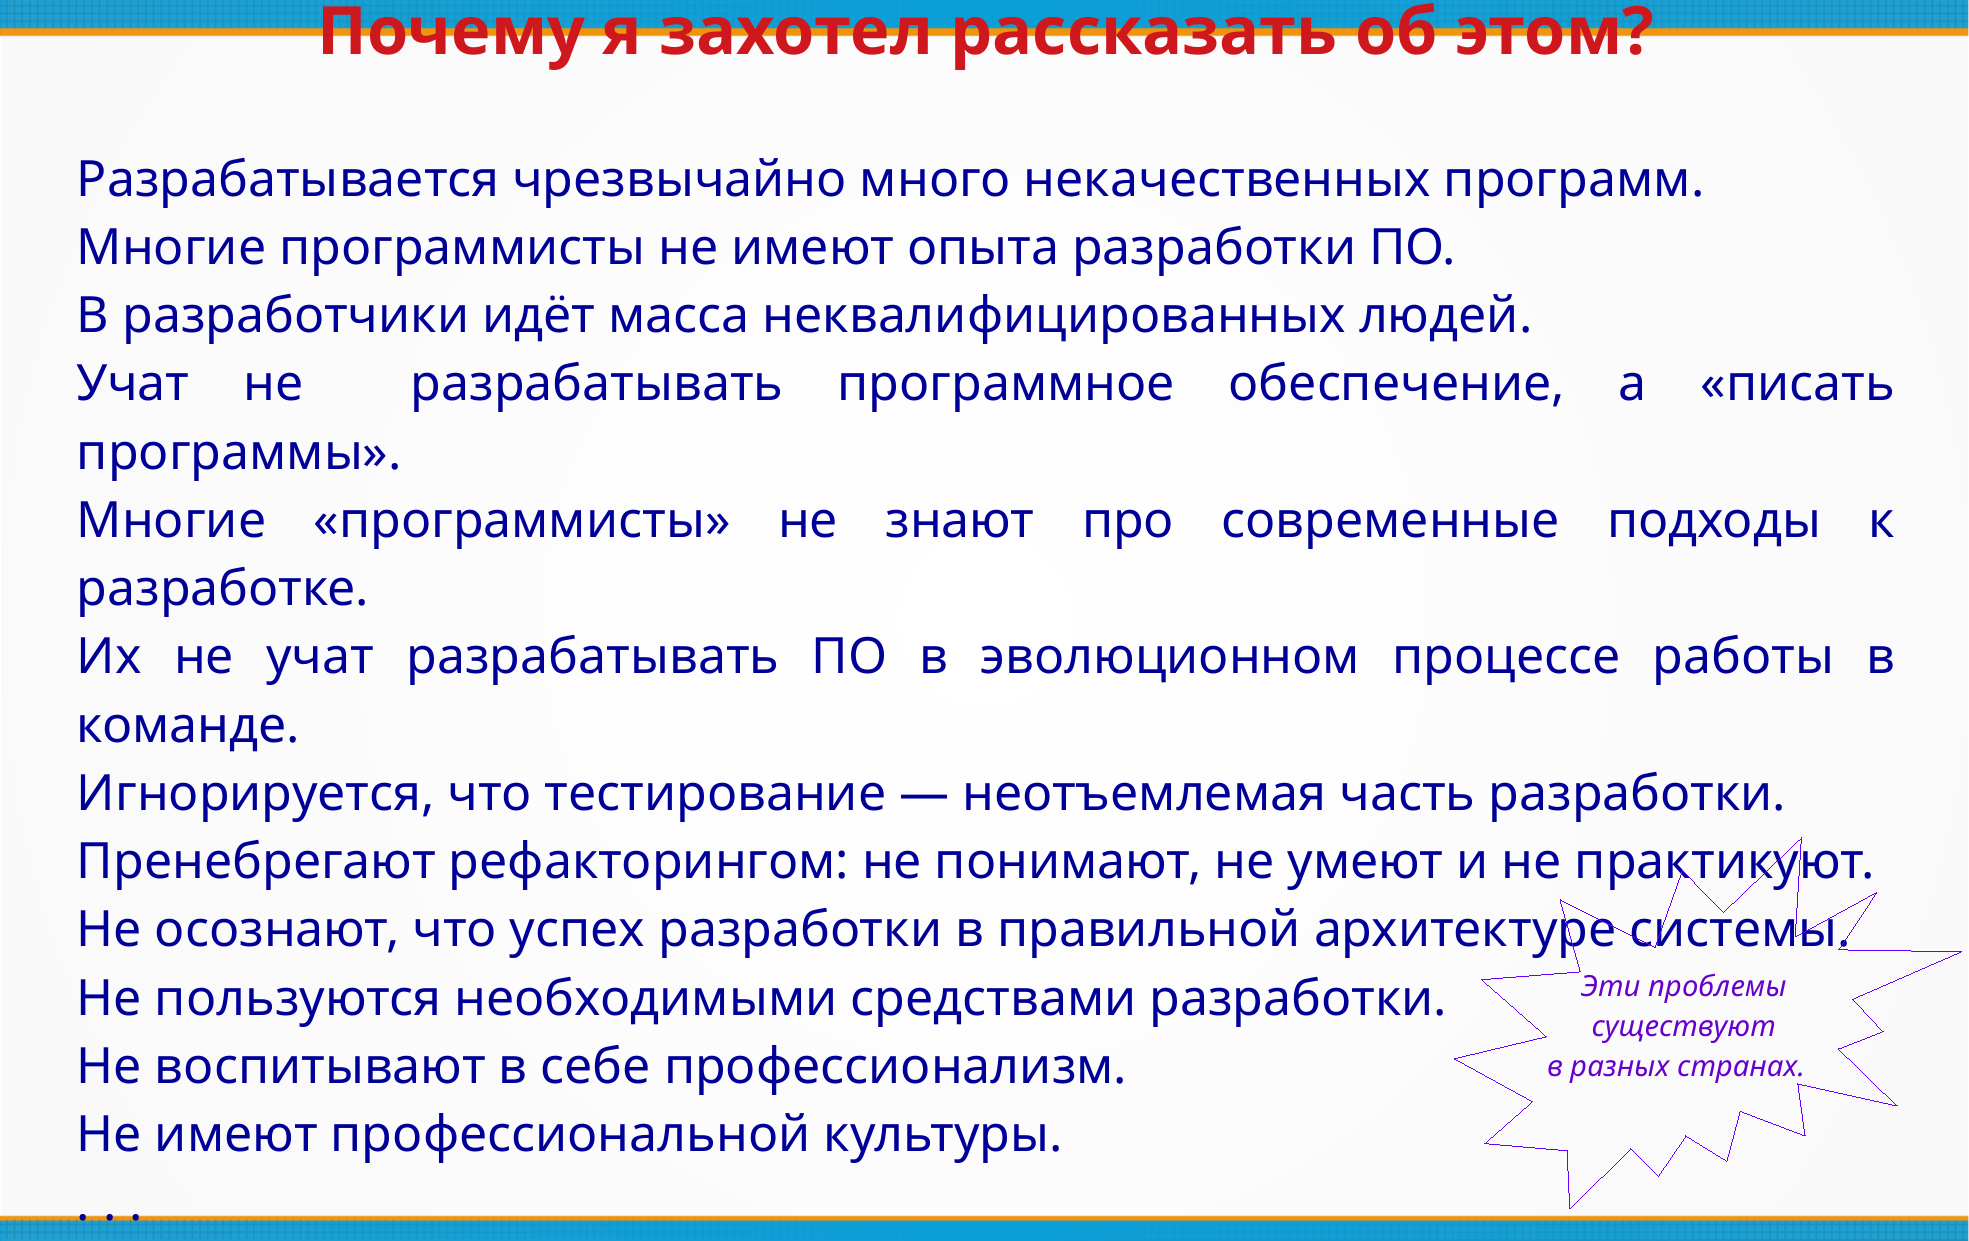

Почему я захотел рассказать об этом?
Разрабатывается чрезвычайно много некачественных программ.
Многие программисты не имеют опыта разработки ПО.
В разработчики идёт масса неквалифицированных людей.
Учат не разрабатывать программное обеспечение, а «писать программы».
Многие «программисты» не знают про современные подходы к разработке.
Их не учат разрабатывать ПО в эволюционном процессе работы в команде.
Игнорируется, что тестирование — неотъемлемая часть разработки.
Пренебрегают рефакторингом: не понимают, не умеют и не практикуют.
Не осознают, что успех разработки в правильной архитектуре системы.
Не пользуются необходимыми средствами разработки.
Не воспитывают в себе профессионализм.
Не имеют профессиональной культуры.
. . .
Эти проблемы
существуют
в разных странах.